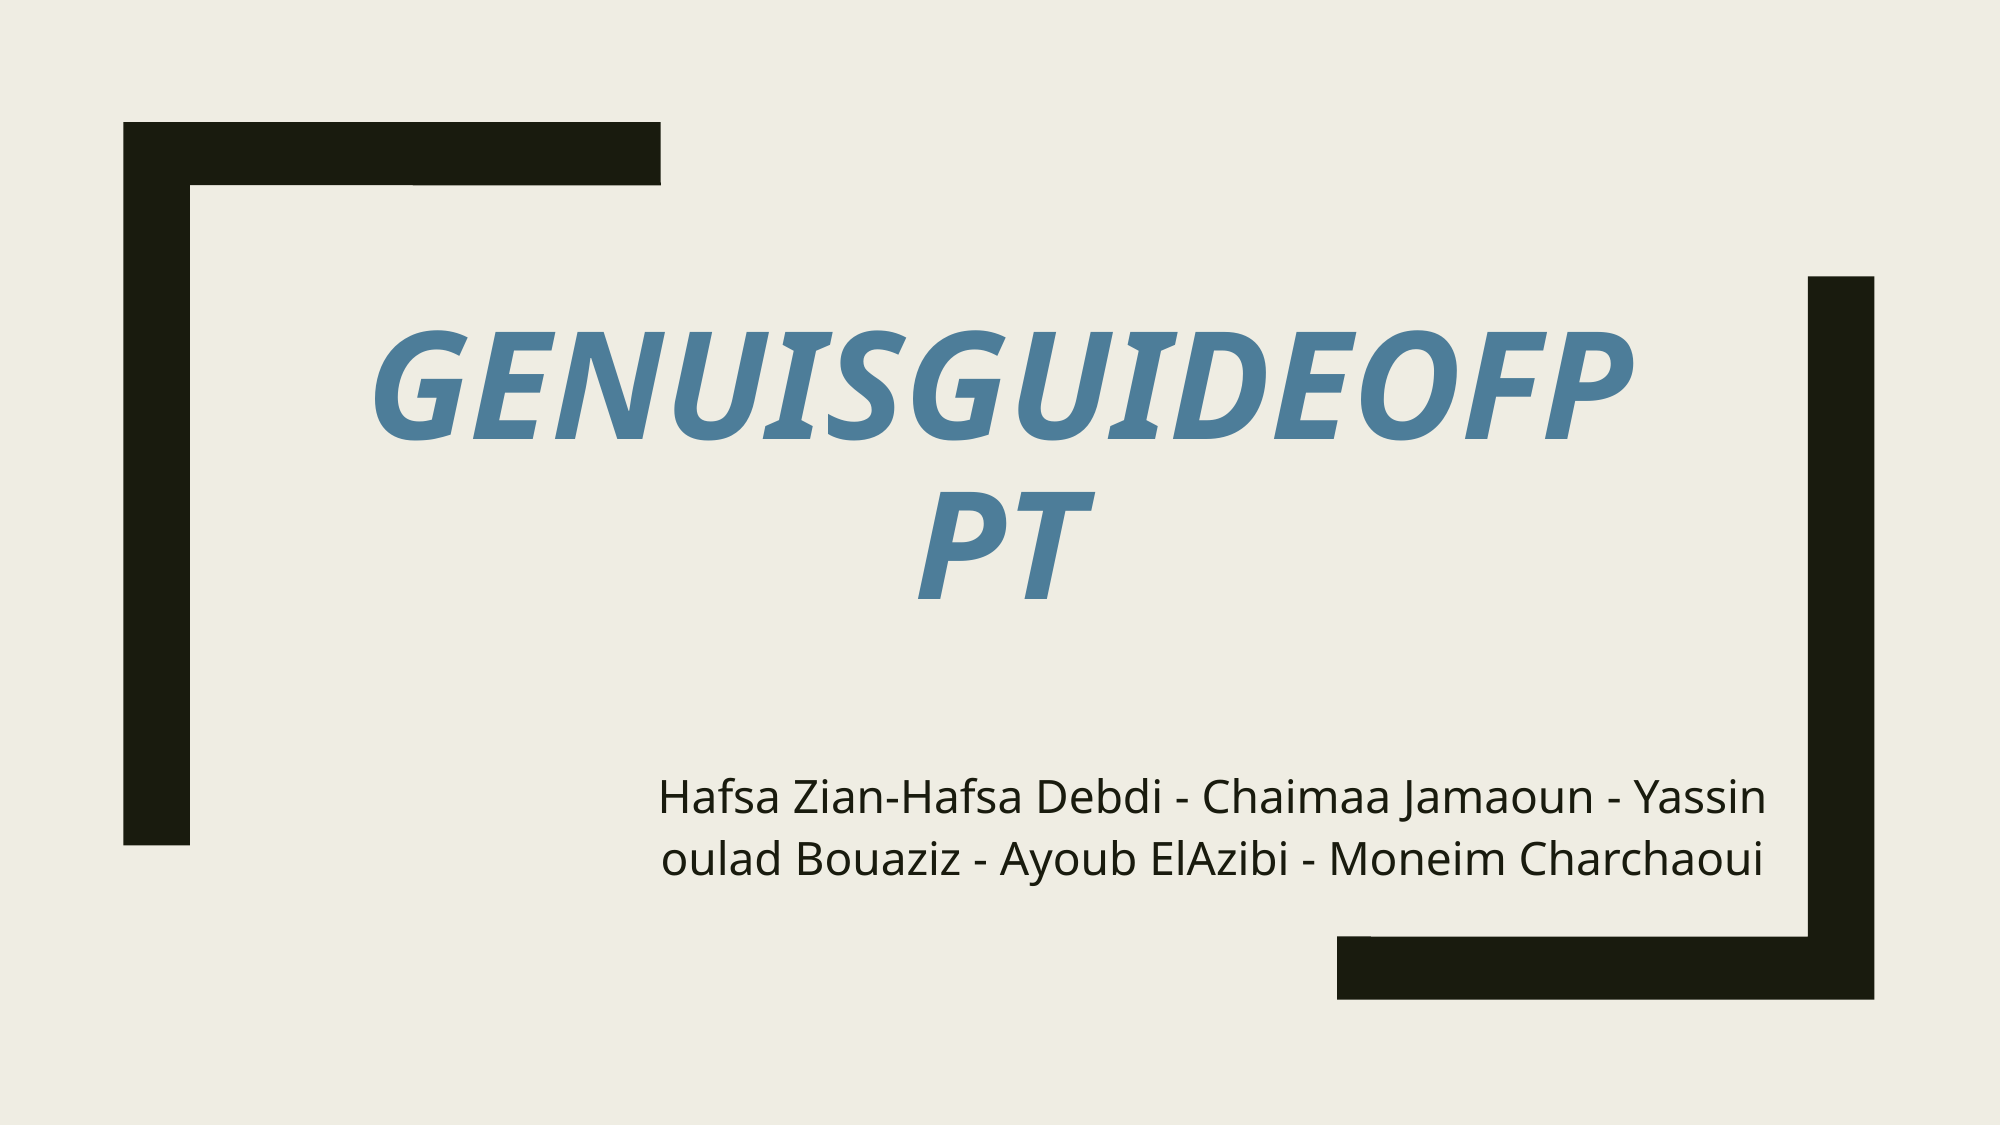

# GenuisGuideOFPPT
Hafsa Zian-Hafsa Debdi - Chaimaa Jamaoun - Yassin oulad Bouaziz - Ayoub ElAzibi - Moneim Charchaoui